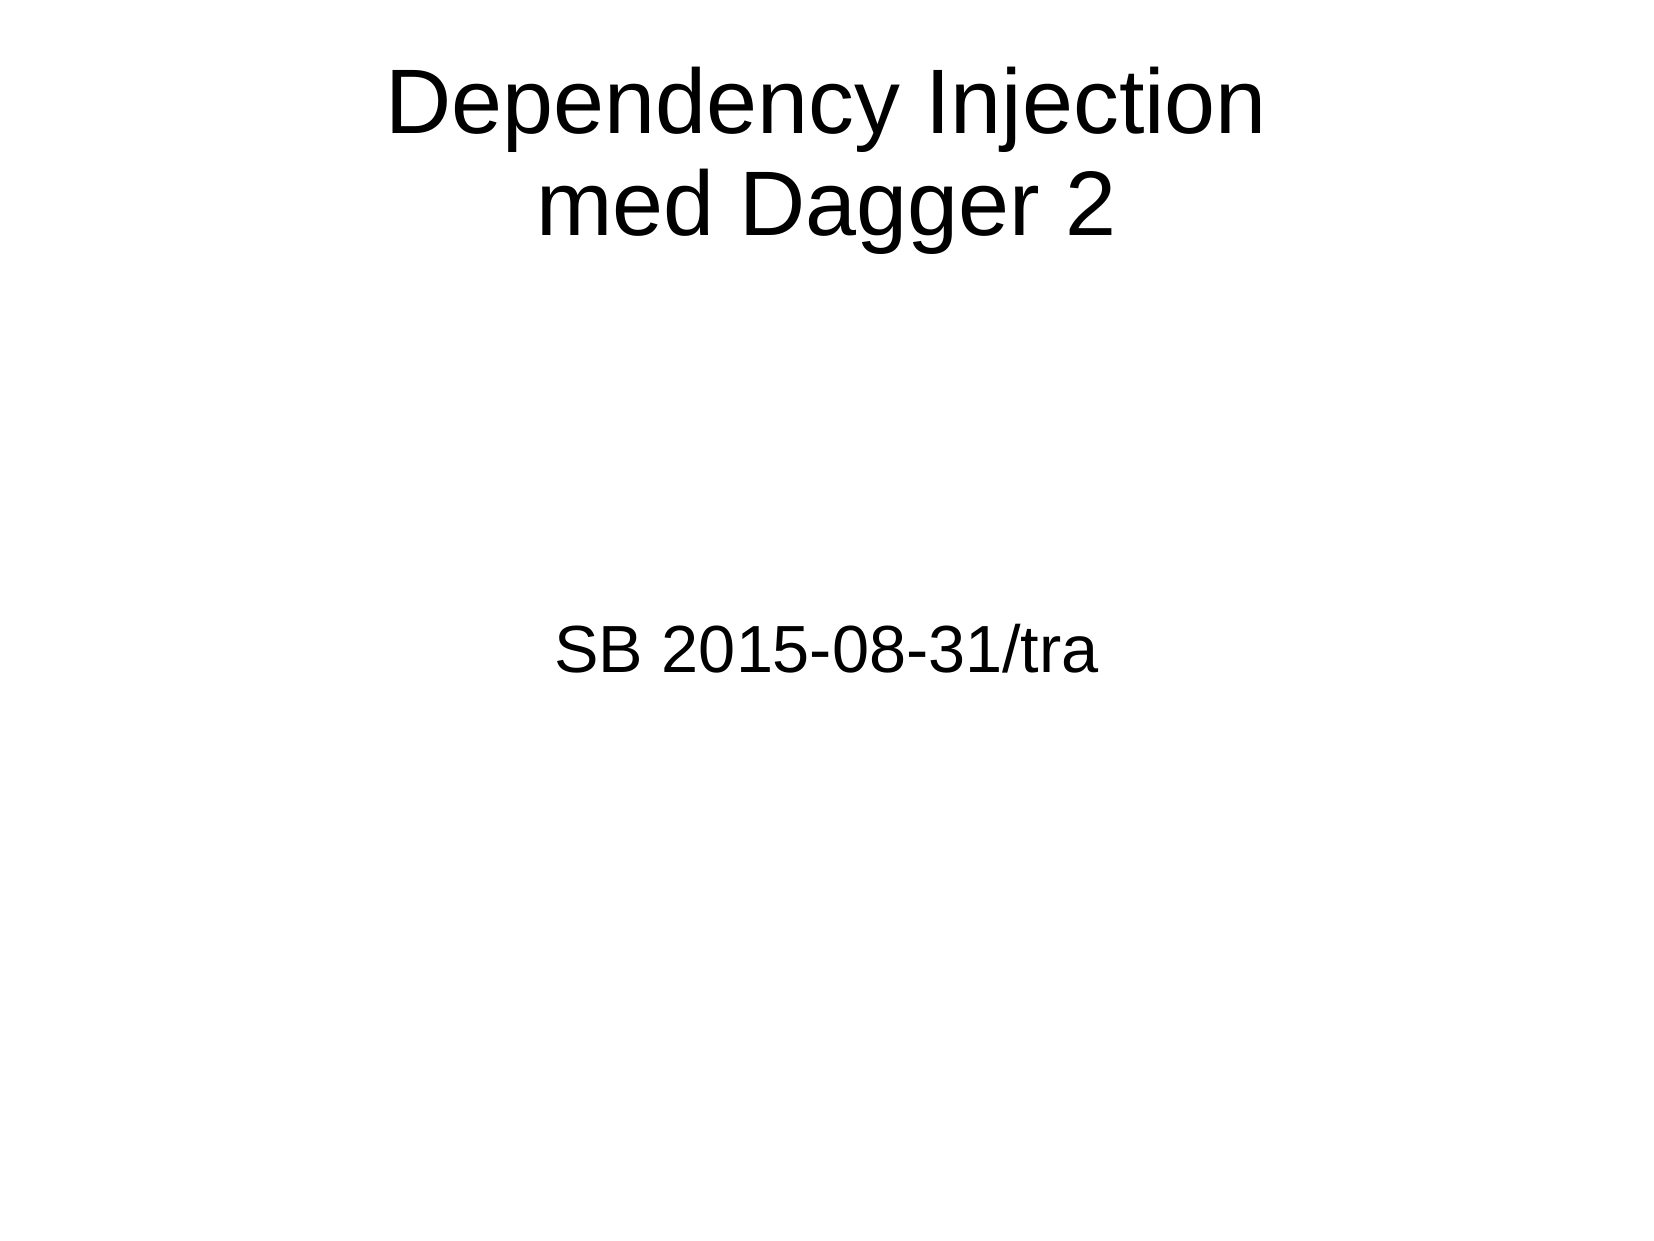

# Dependency Injection med Dagger 2
SB 2015-08-31/tra